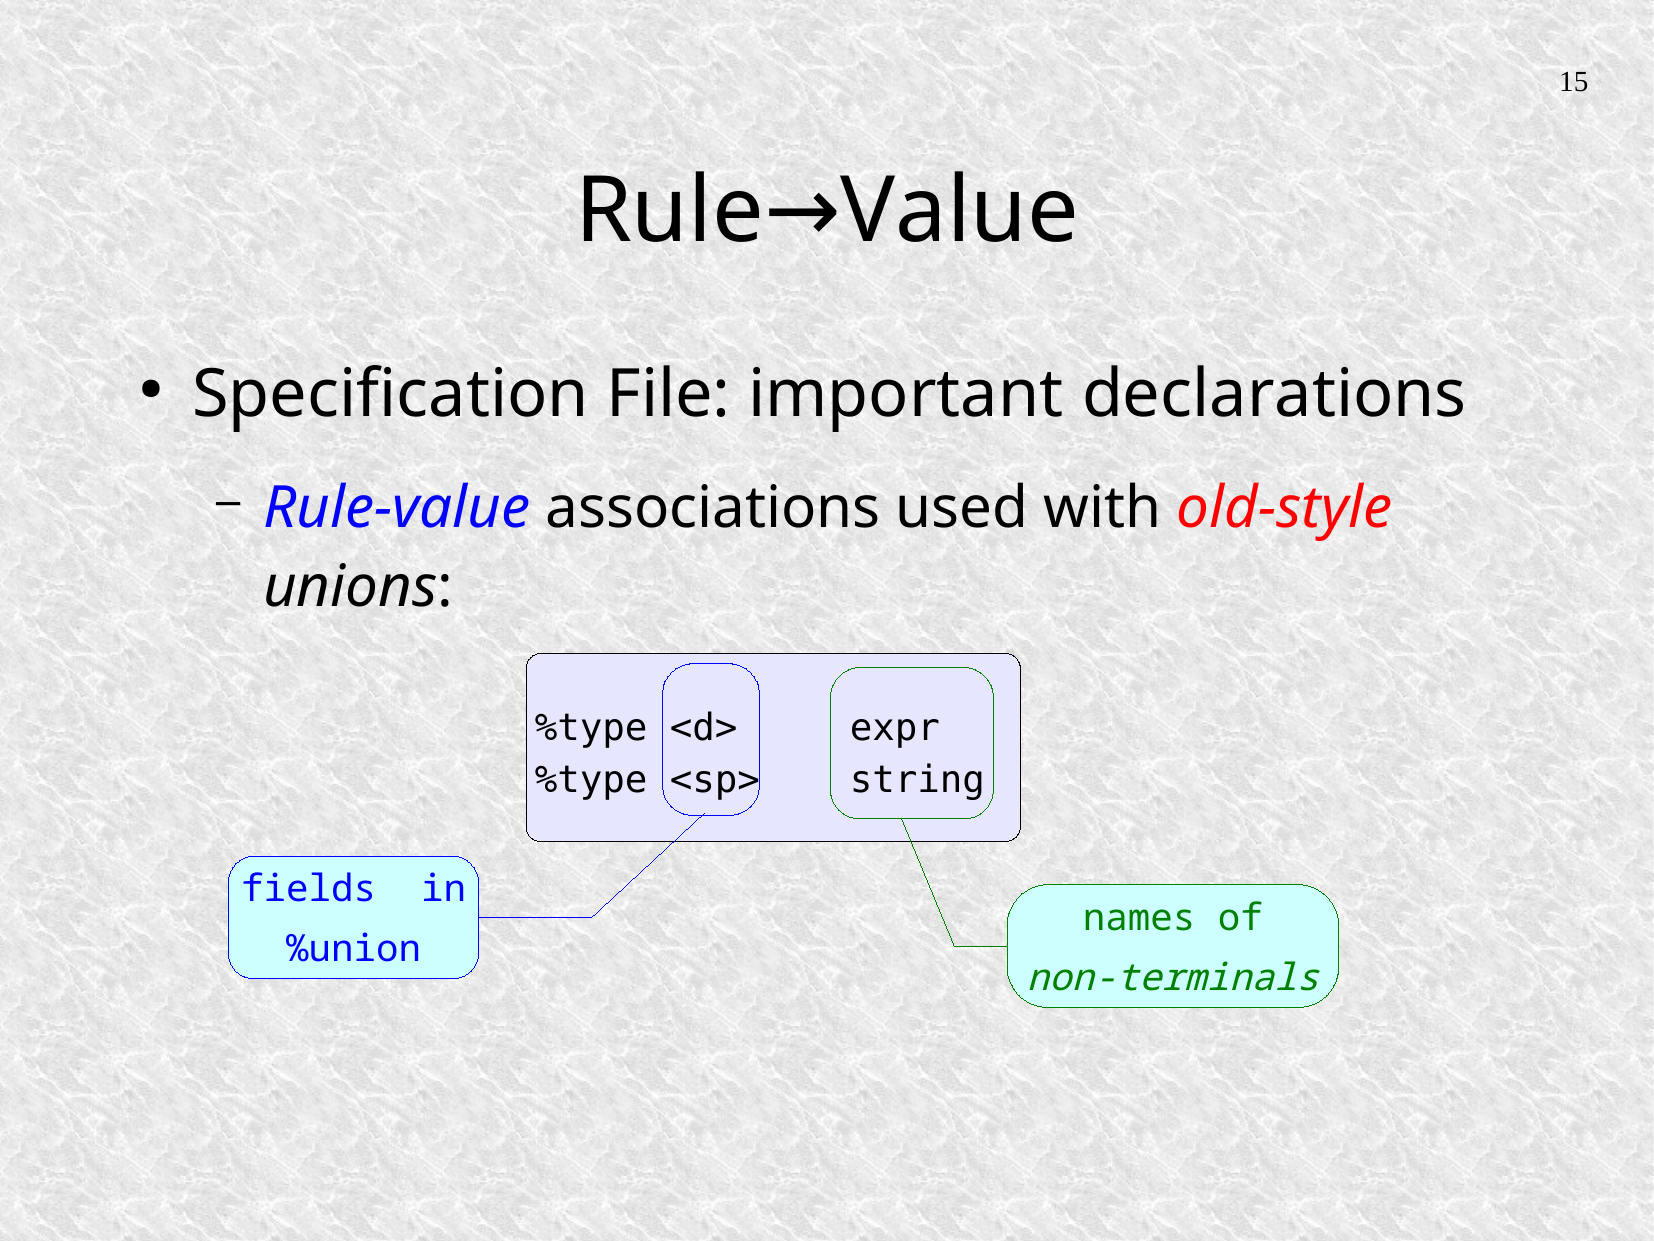

15
# Rule→Value
Specification File: important declarations
Rule-value associations used with old-style unions:
%type <d> expr
%type <sp> string